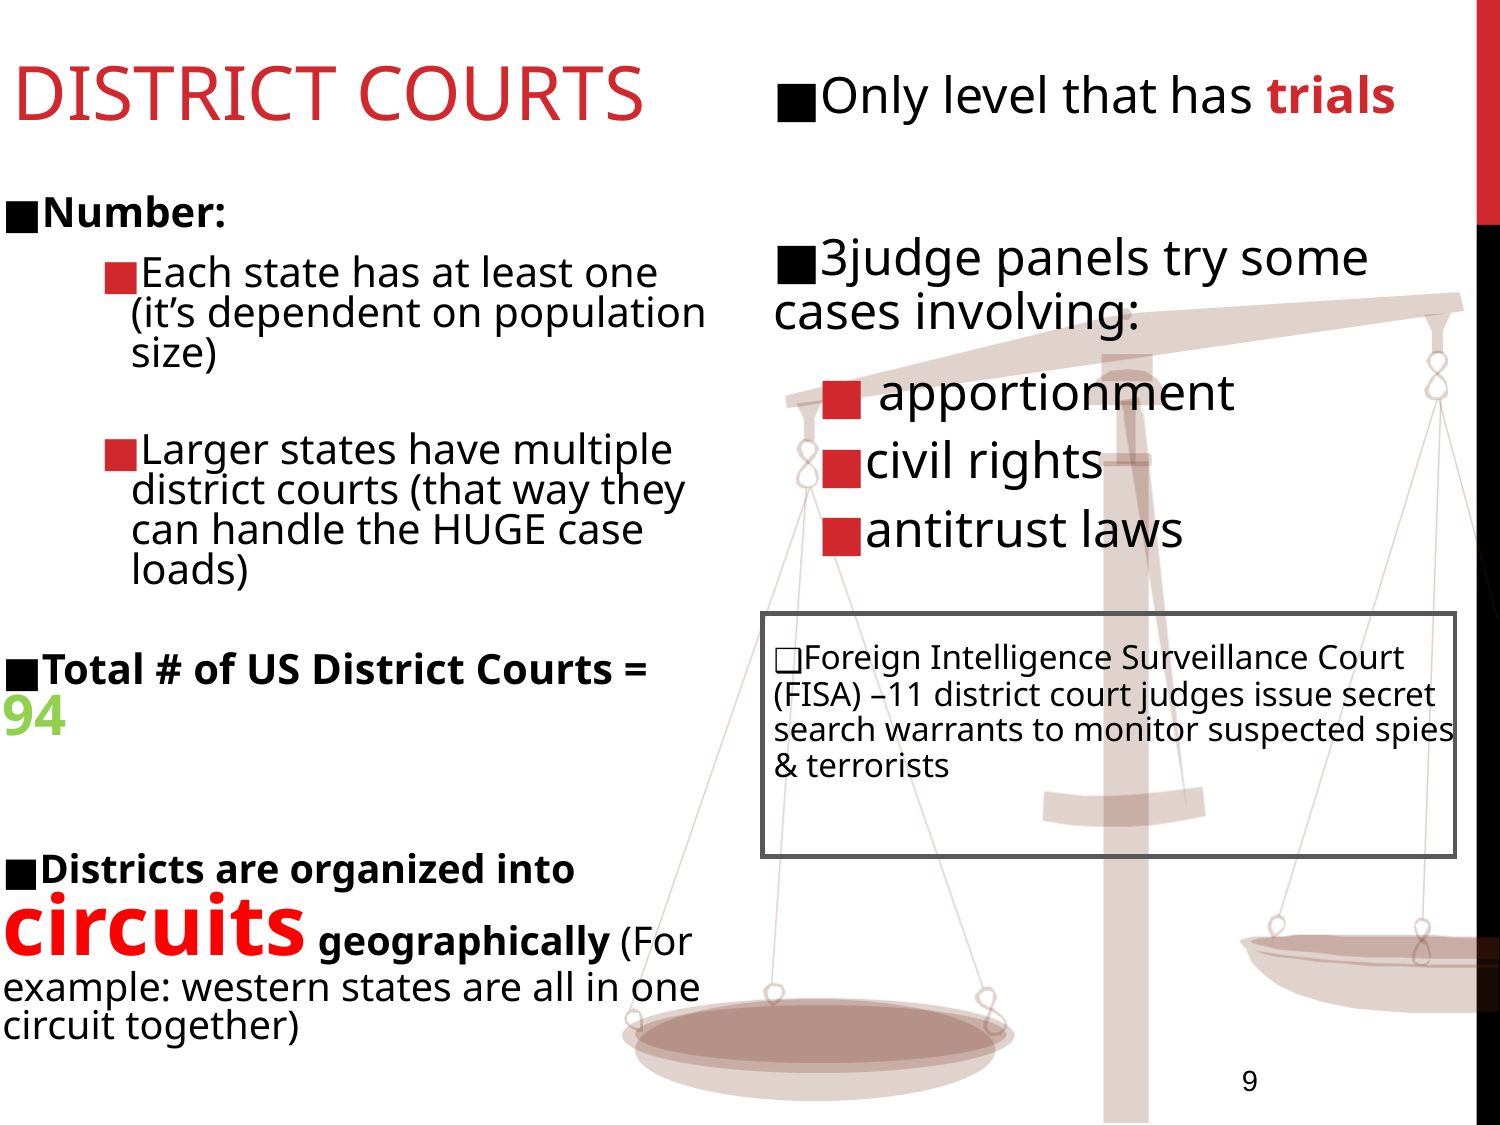

# DISTRICT COURTS
Only level that has trials
3judge panels try some cases involving:
 apportionment
civil rights
antitrust laws
Foreign Intelligence Surveillance Court (FISA) –11 district court judges issue secret search warrants to monitor suspected spies & terrorists
Number:
Each state has at least one (it’s dependent on population size)
Larger states have multiple district courts (that way they can handle the HUGE case loads)
Total # of US District Courts = 94
Districts are organized into circuits geographically (For example: western states are all in one circuit together)